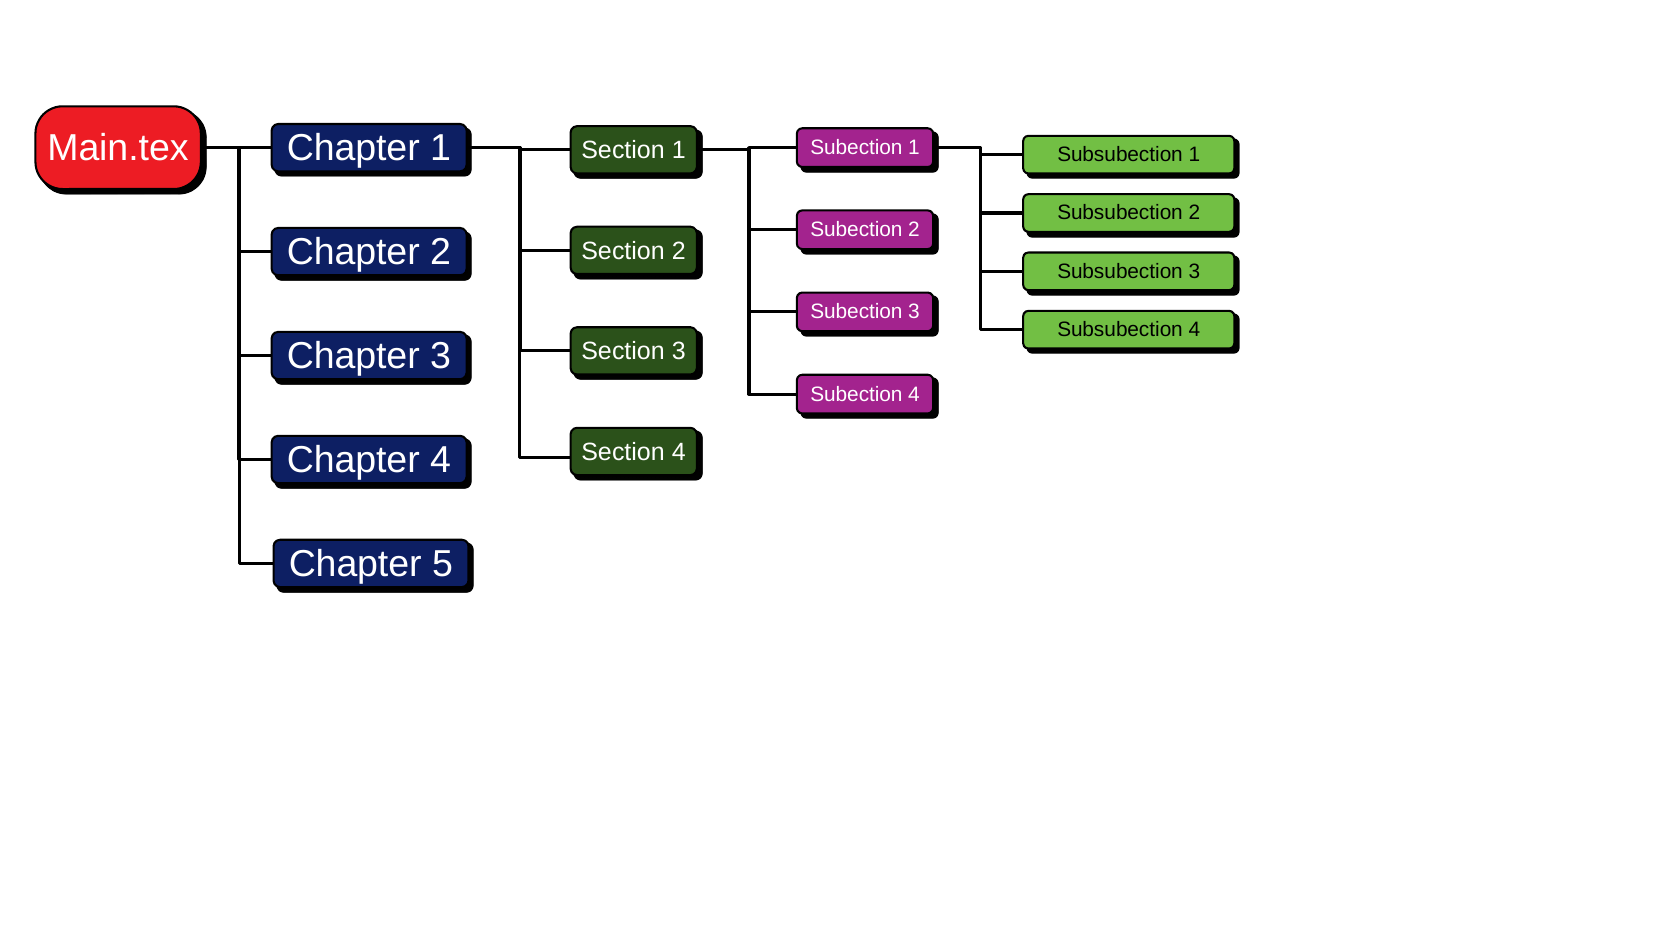

Main.tex
Chapter 1
Section 1
Subection 1
Subsubection 1
Subsubection 2
Subection 2
Section 2
Chapter 2
Subsubection 3
Subection 3
Subsubection 4
Section 3
Chapter 3
Subection 4
Section 4
Chapter 4
Chapter 5